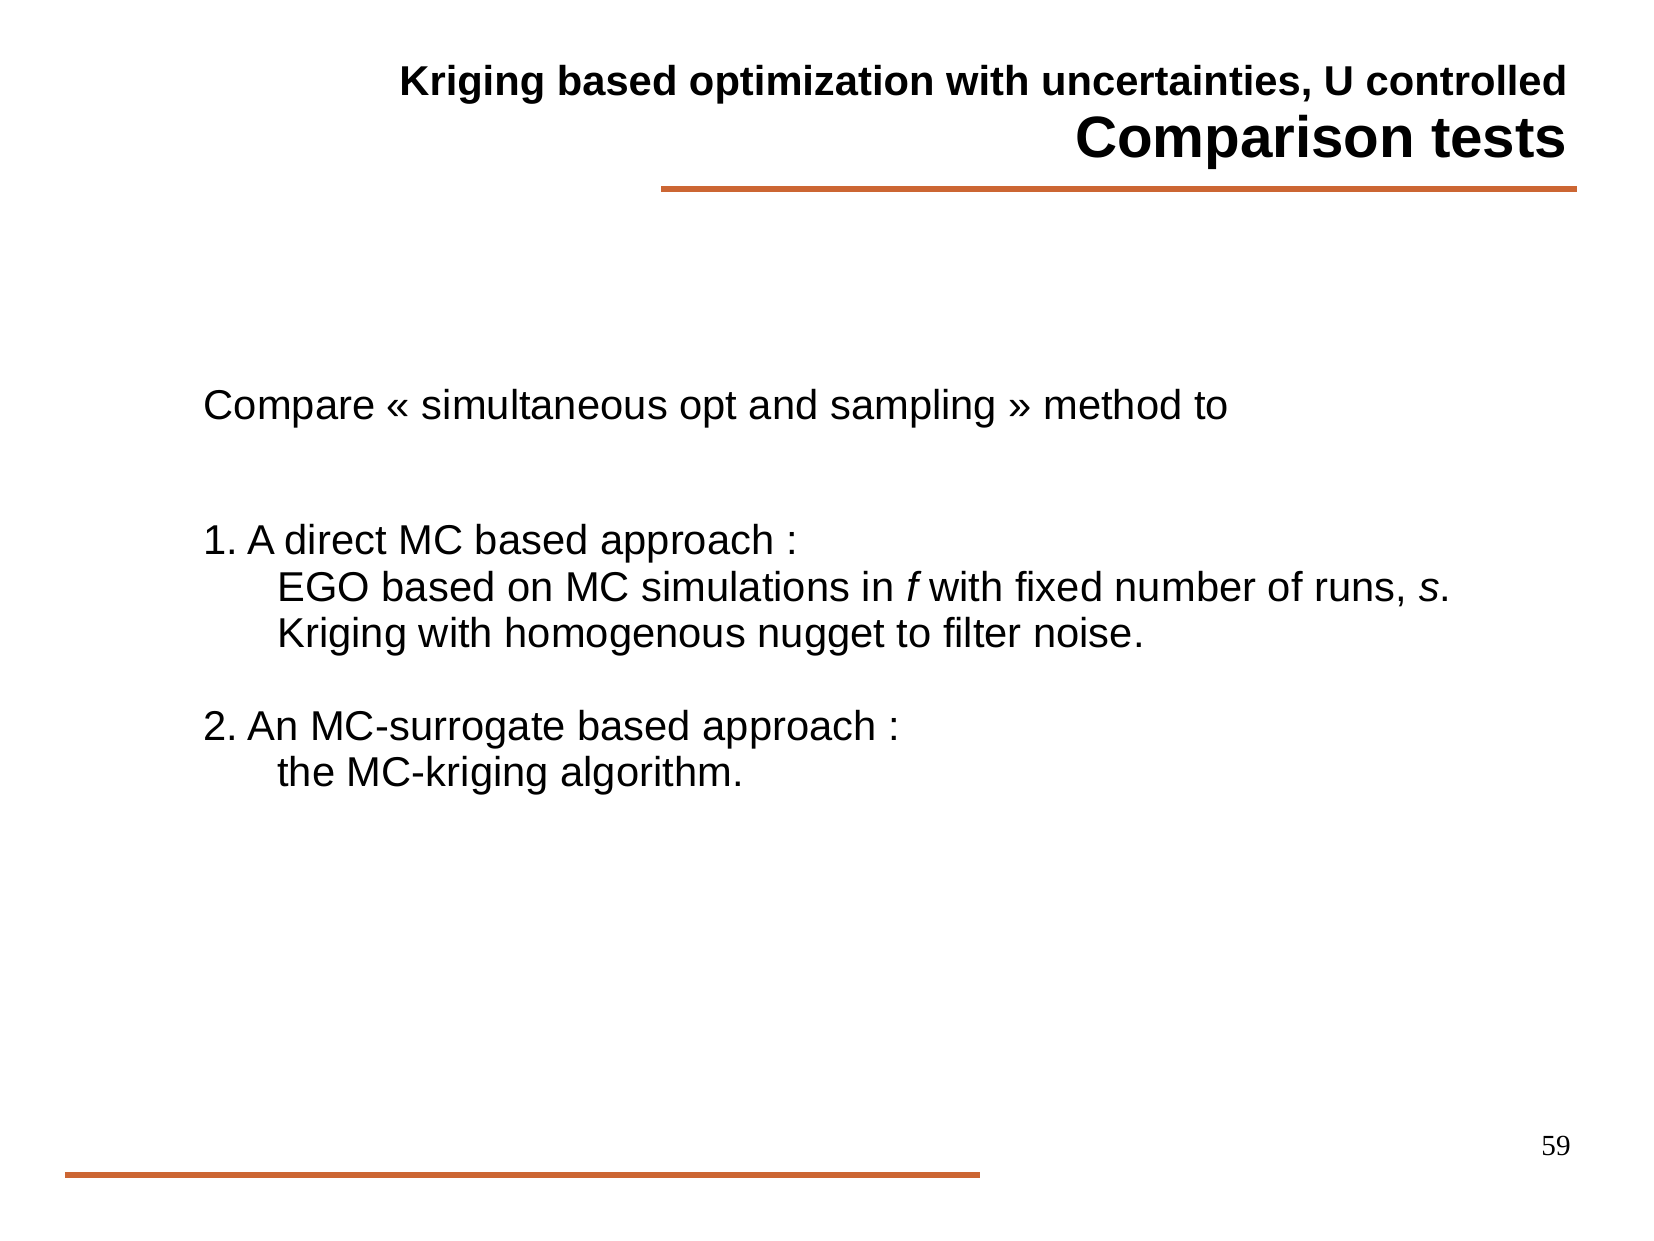

Kriging based optimization with uncertainties, U controlled
Comparison tests
Compare « simultaneous opt and sampling » method to
1. A direct MC based approach :
	EGO based on MC simulations in f with fixed number of runs, s. 	Kriging with homogenous nugget to filter noise.
2. An MC-surrogate based approach :
	the MC-kriging algorithm.
59